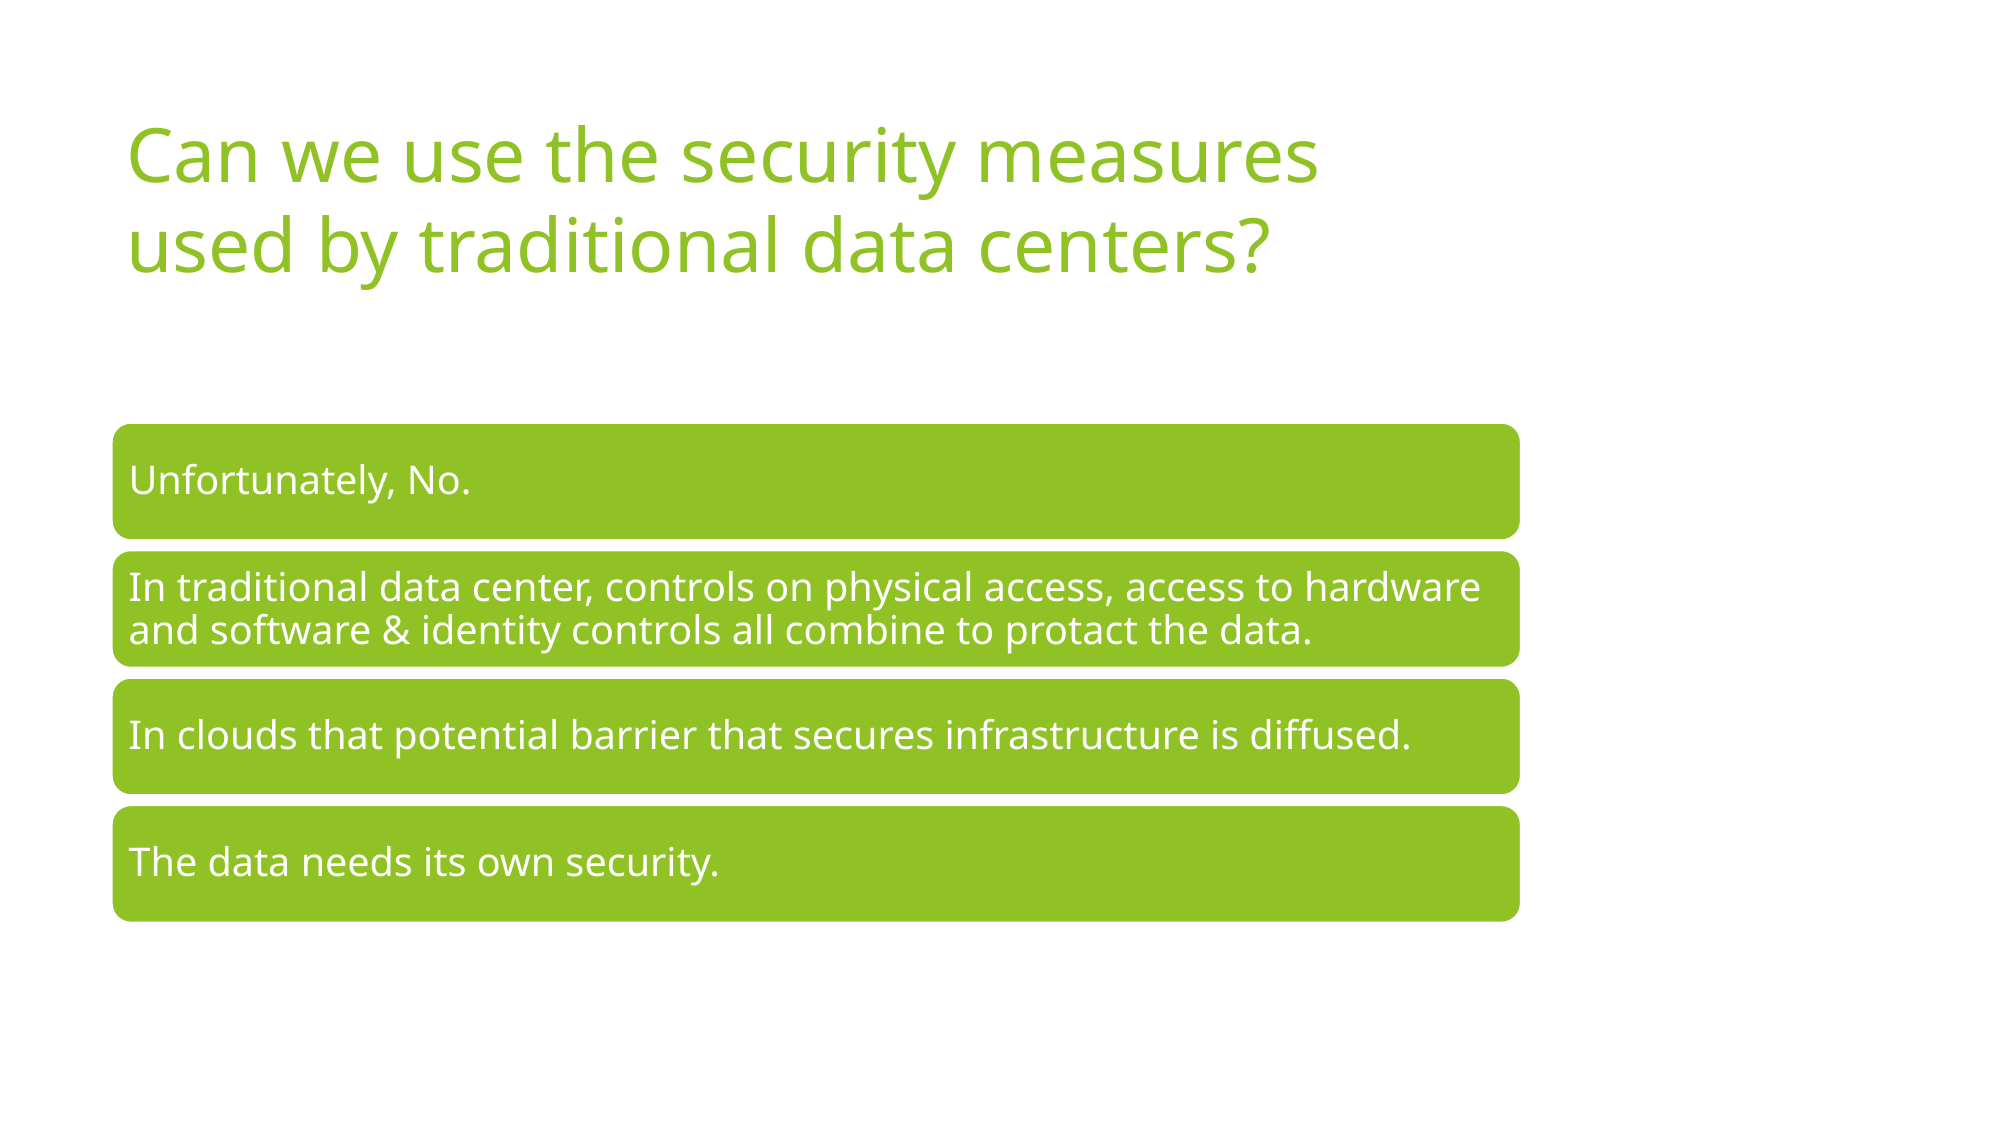

# Can we use the security measures used by traditional data centers?
Unfortunately, No.
In traditional data center, controls on physical access, access to hardware and software & identity controls all combine to protact the data.
In clouds that potential barrier that secures infrastructure is diffused.
The data needs its own security.